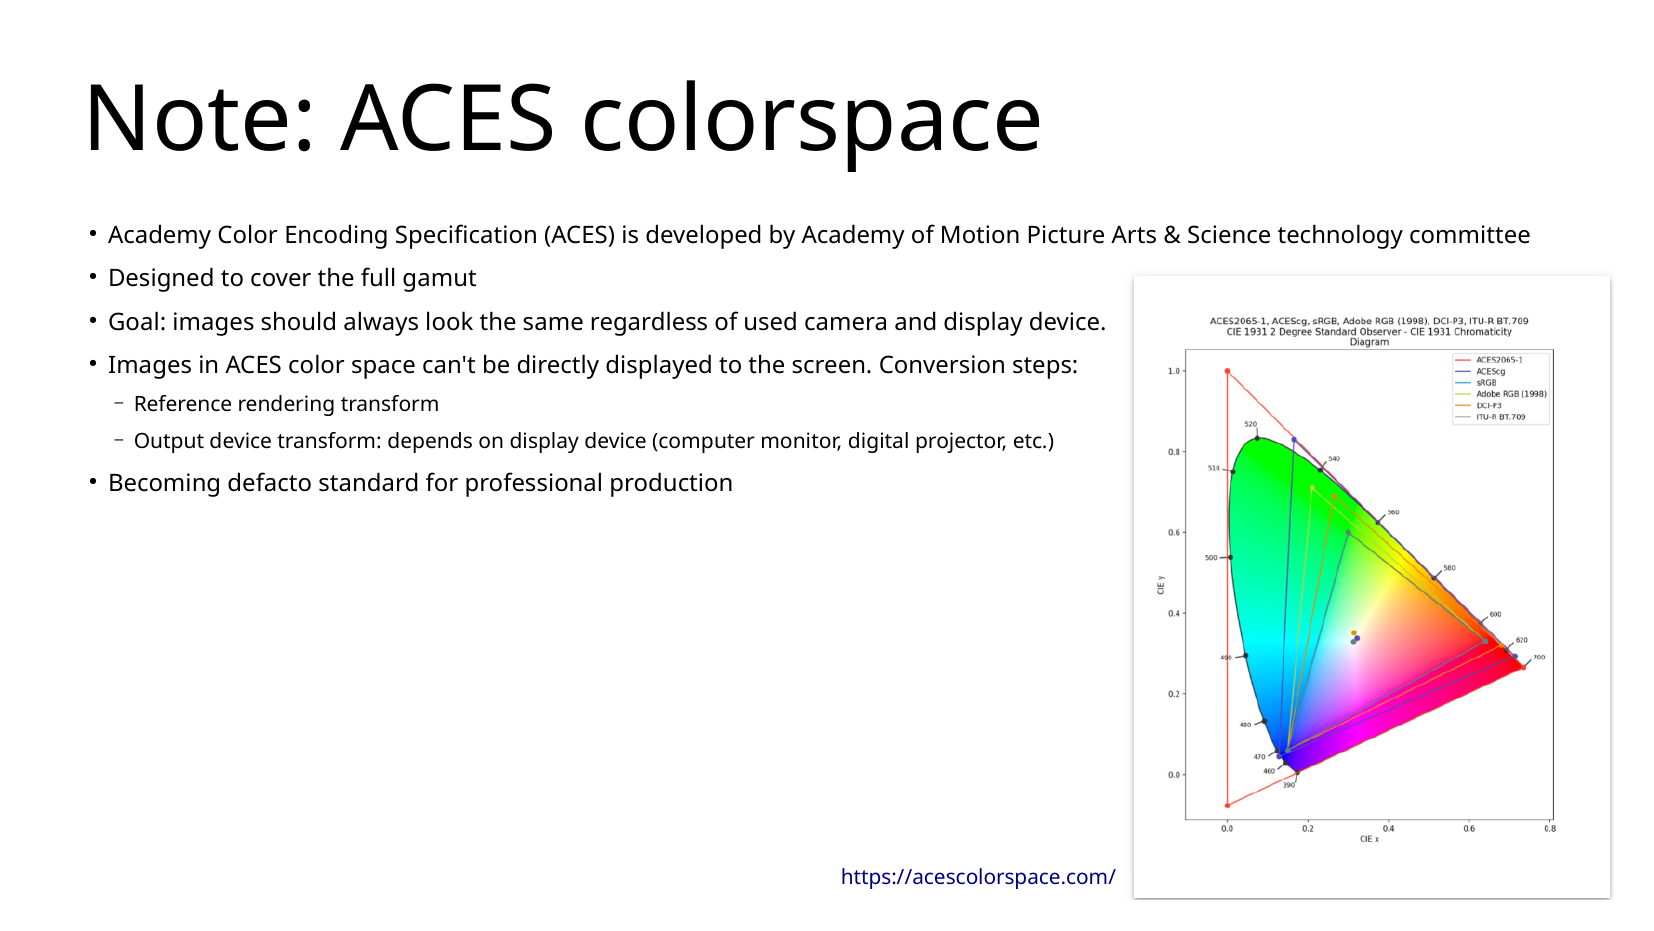

# Note: ACES colorspace
Academy Color Encoding Specification (ACES) is developed by Academy of Motion Picture Arts & Science technology committee
Designed to cover the full gamut
Goal: images should always look the same regardless of used camera and display device.
Images in ACES color space can't be directly displayed to the screen. Conversion steps:
Reference rendering transform
Output device transform: depends on display device (computer monitor, digital projector, etc.)
Becoming defacto standard for professional production
https://acescolorspace.com/